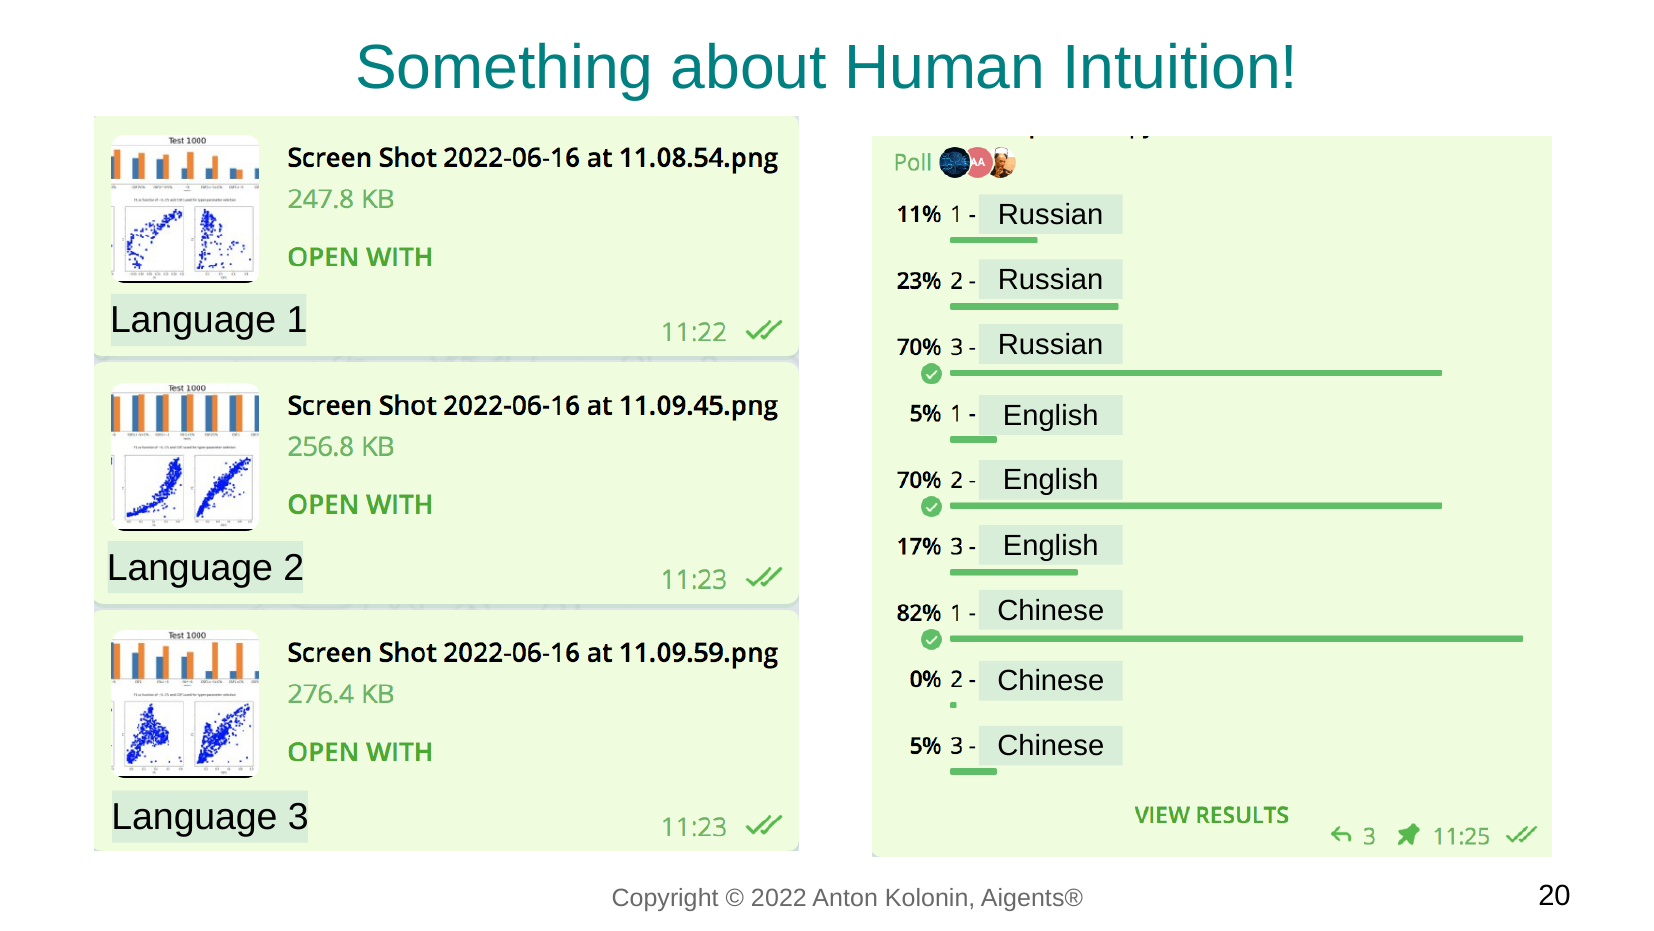

Something about Human Intuition!
Russian
Russian
Language 1
Russian
English
English
English
Language 2
Chinese
Chinese
Chinese
Language 3
Copyright © 2022 Anton Kolonin, Aigents®
20